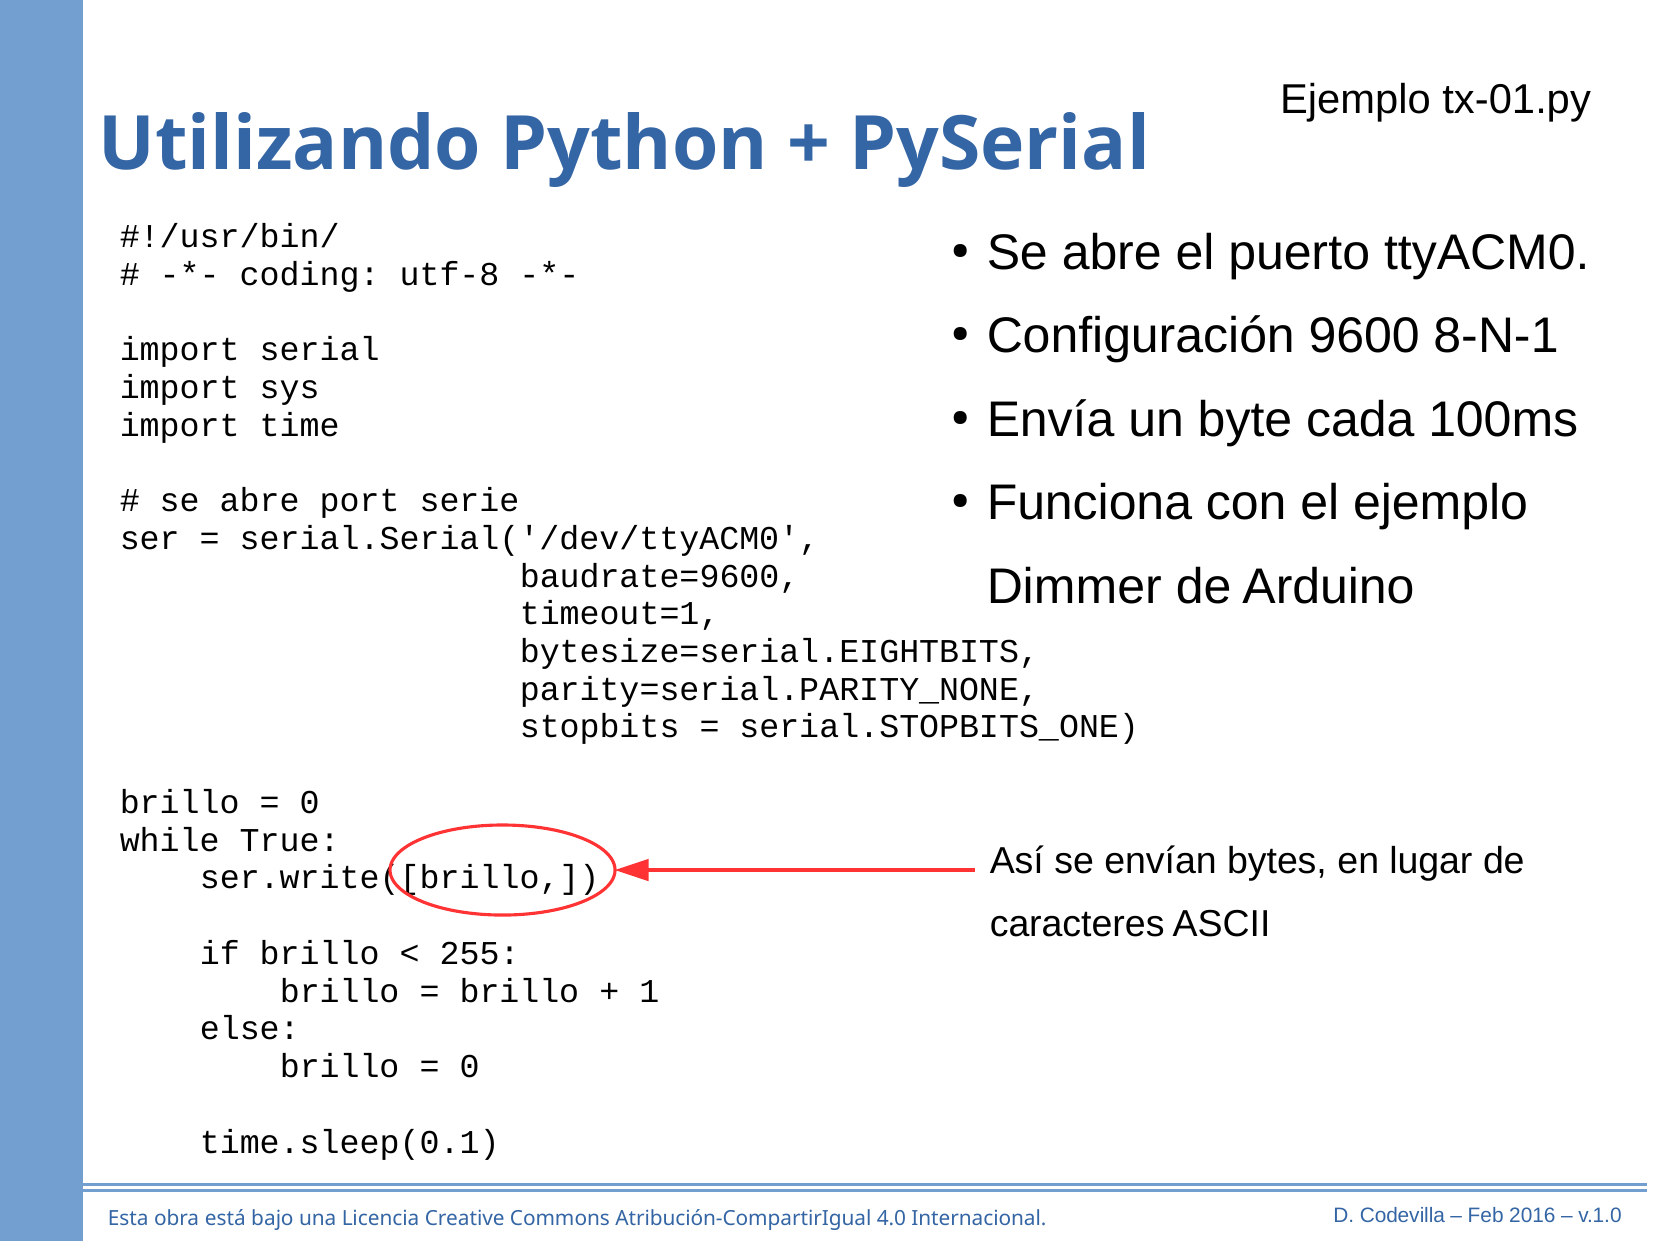

Utilizando Python + PySerial
Ejemplo tx-01.py
Se abre el puerto ttyACM0.
Configuración 9600 8-N-1
Envía un byte cada 100ms
Funciona con el ejemplo Dimmer de Arduino
#!/usr/bin/
# -*- coding: utf-8 -*-
import serial
import sys
import time
# se abre port serie
ser = serial.Serial('/dev/ttyACM0',
 baudrate=9600,
 timeout=1,
 bytesize=serial.EIGHTBITS,
 parity=serial.PARITY_NONE,
 stopbits = serial.STOPBITS_ONE)
brillo = 0
while True:
 ser.write([brillo,])
 if brillo < 255:
 brillo = brillo + 1
 else:
 brillo = 0
 time.sleep(0.1)
Así se envían bytes, en lugar de caracteres ASCII